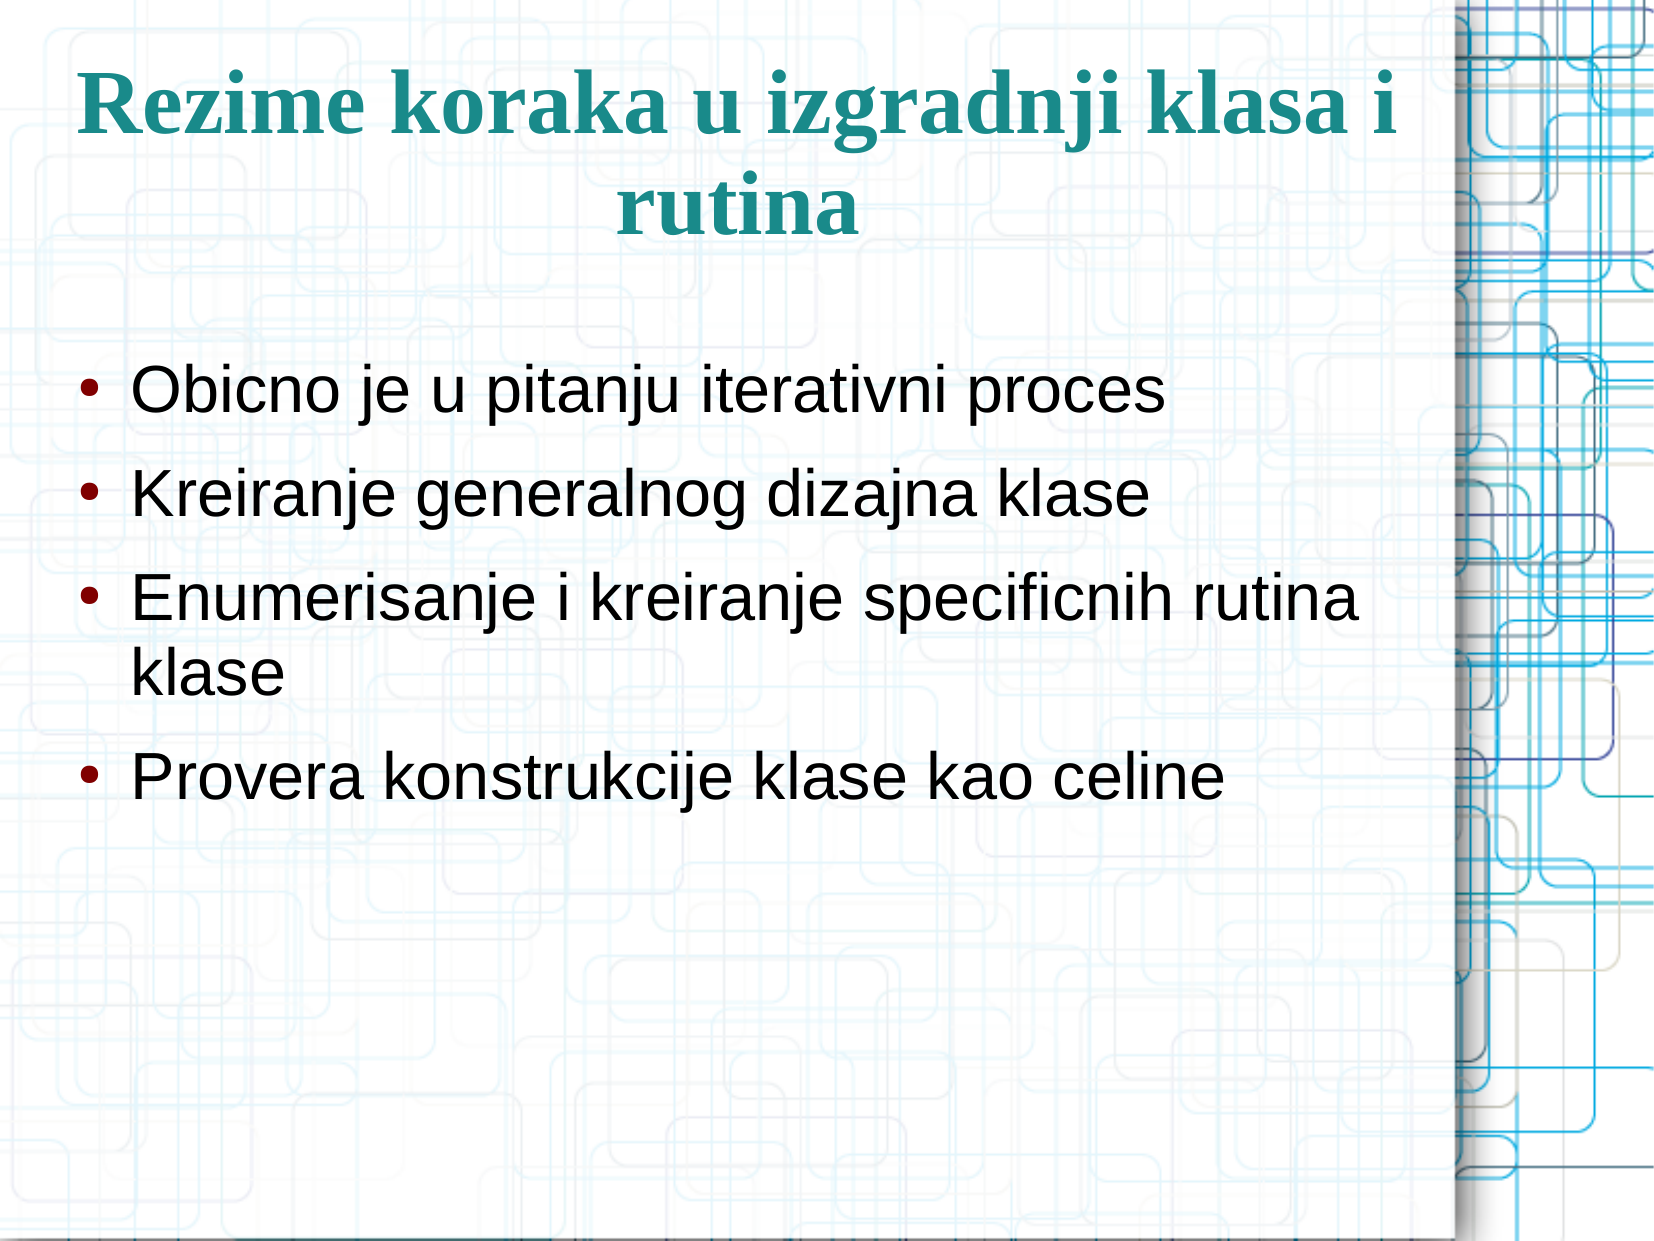

# Rezime koraka u izgradnji klasa i rutina
Obicno je u pitanju iterativni proces
Kreiranje generalnog dizajna klase
Enumerisanje i kreiranje specificnih rutina klase
Provera konstrukcije klase kao celine